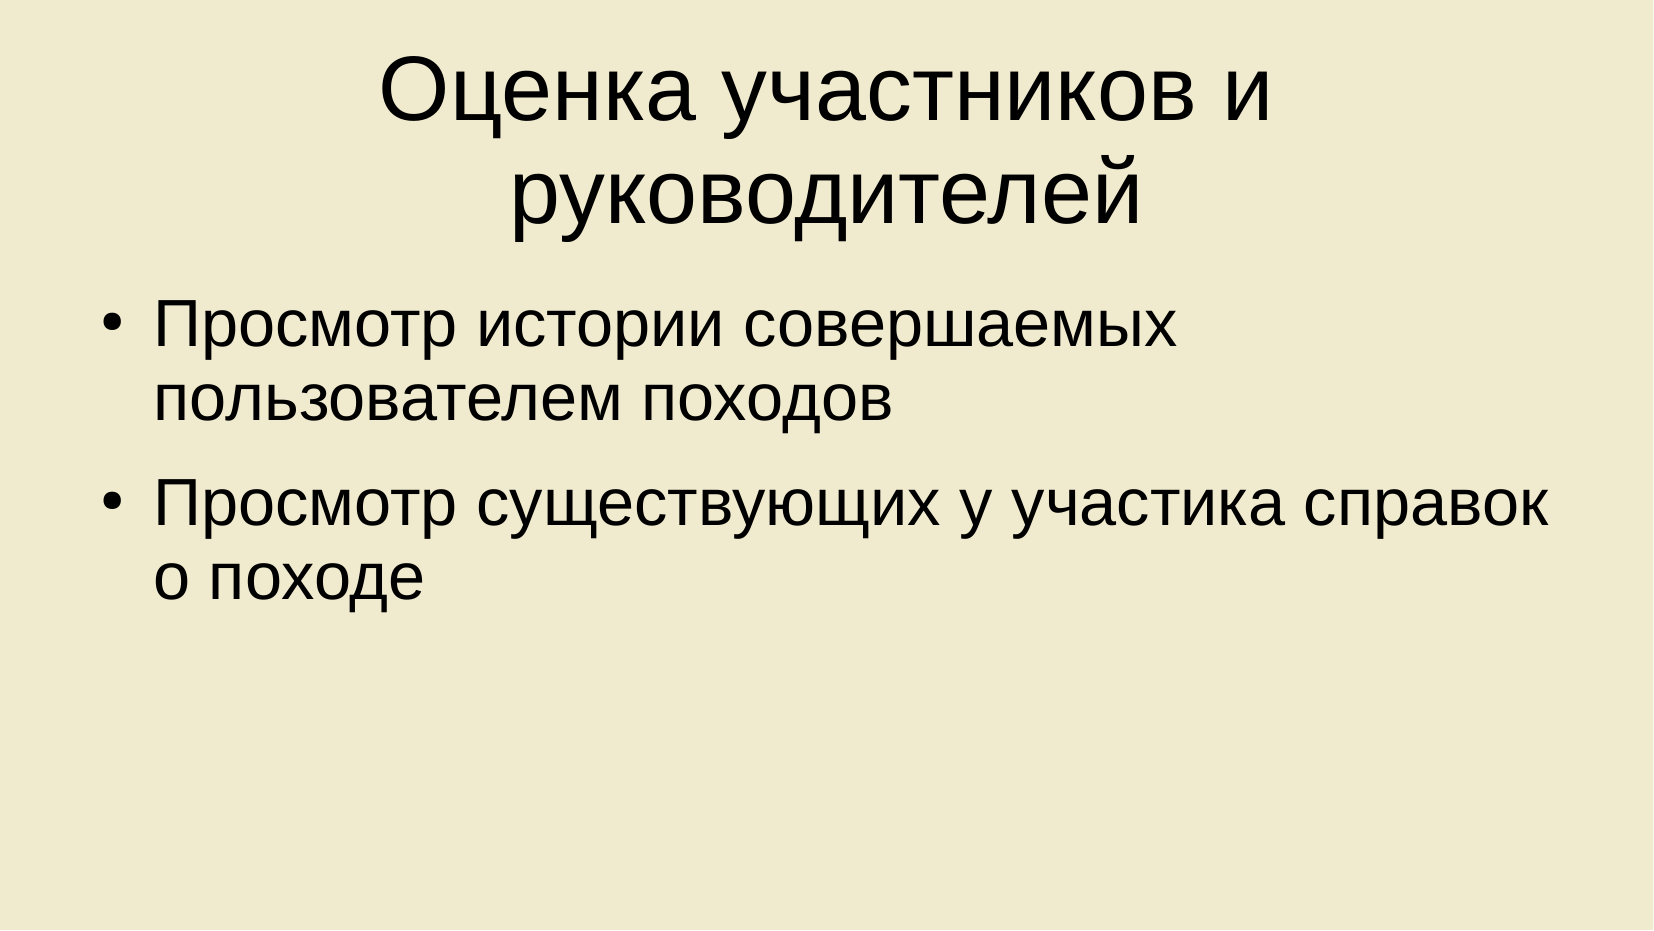

# Оценка участников и руководителей
Просмотр истории совершаемых пользователем походов
Просмотр существующих у участика справок о походе